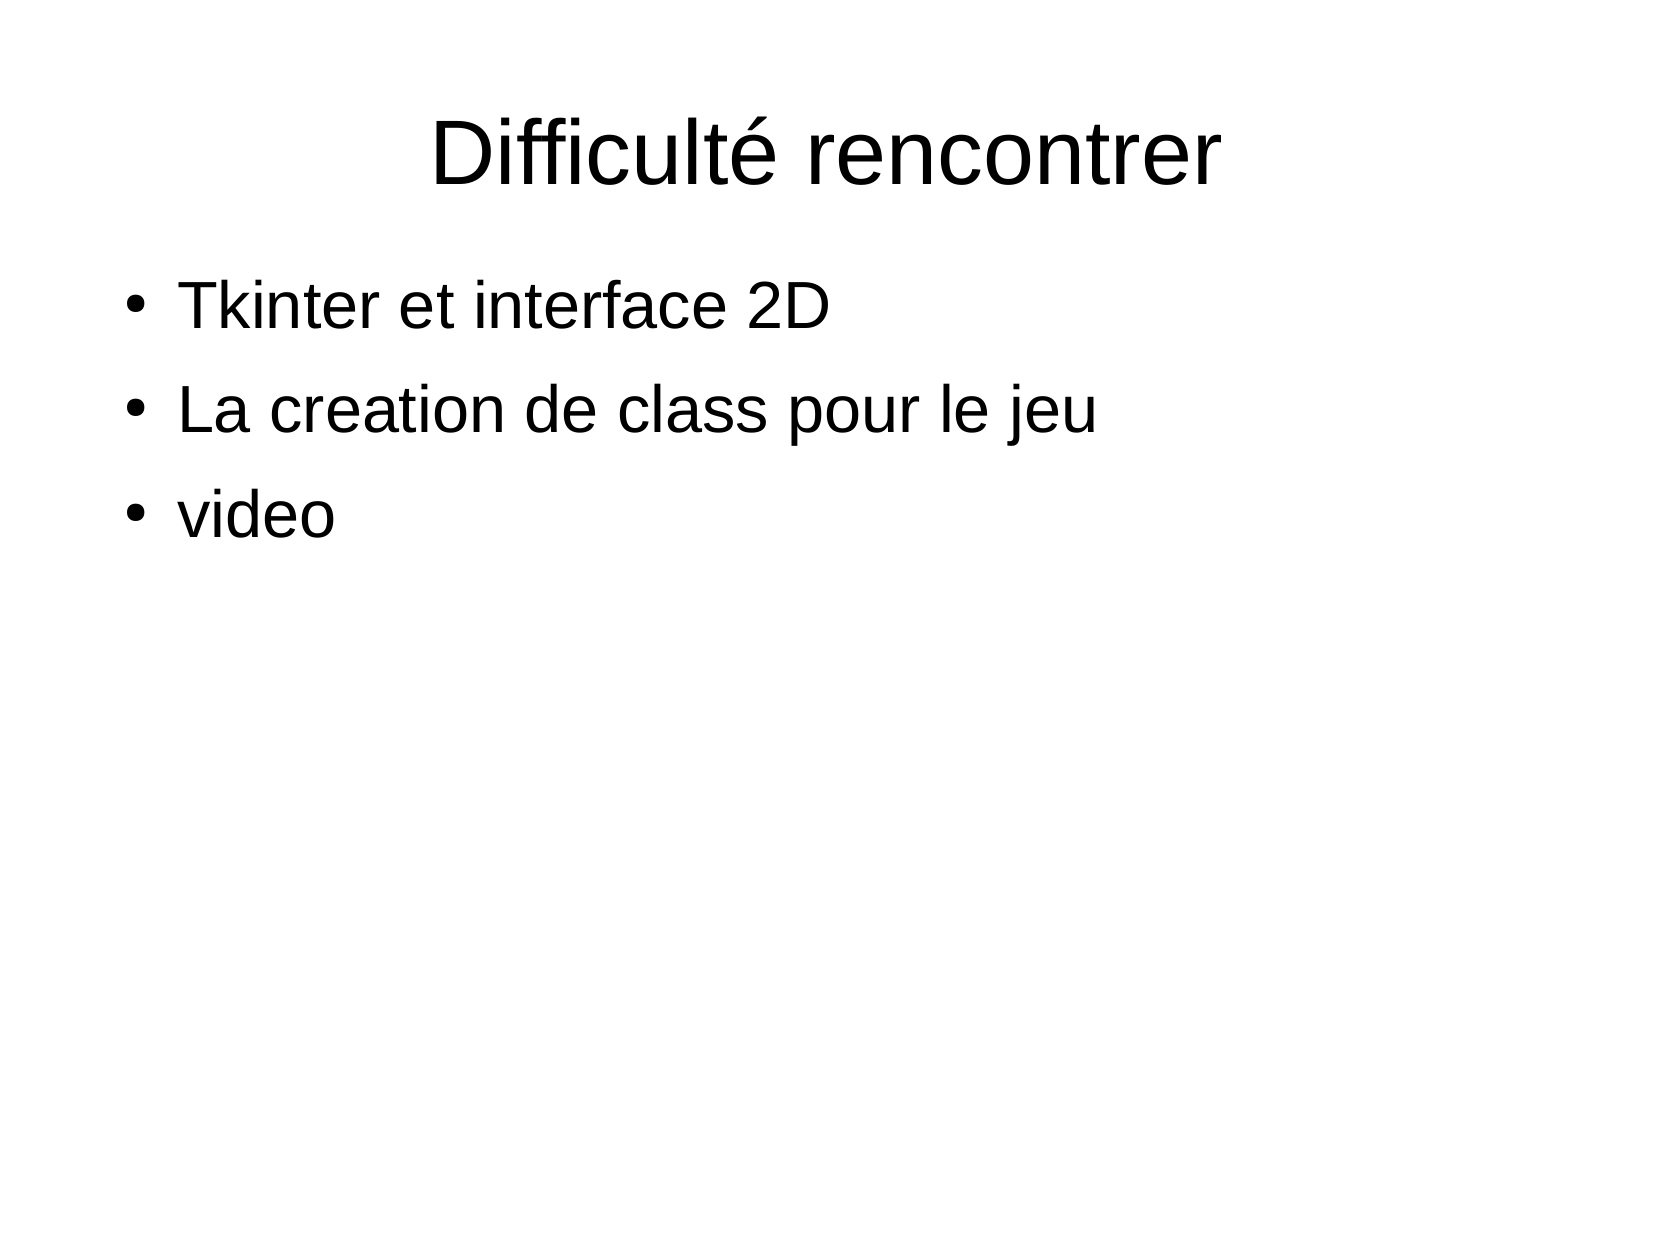

# Difficulté rencontrer
Tkinter et interface 2D
La creation de class pour le jeu
video